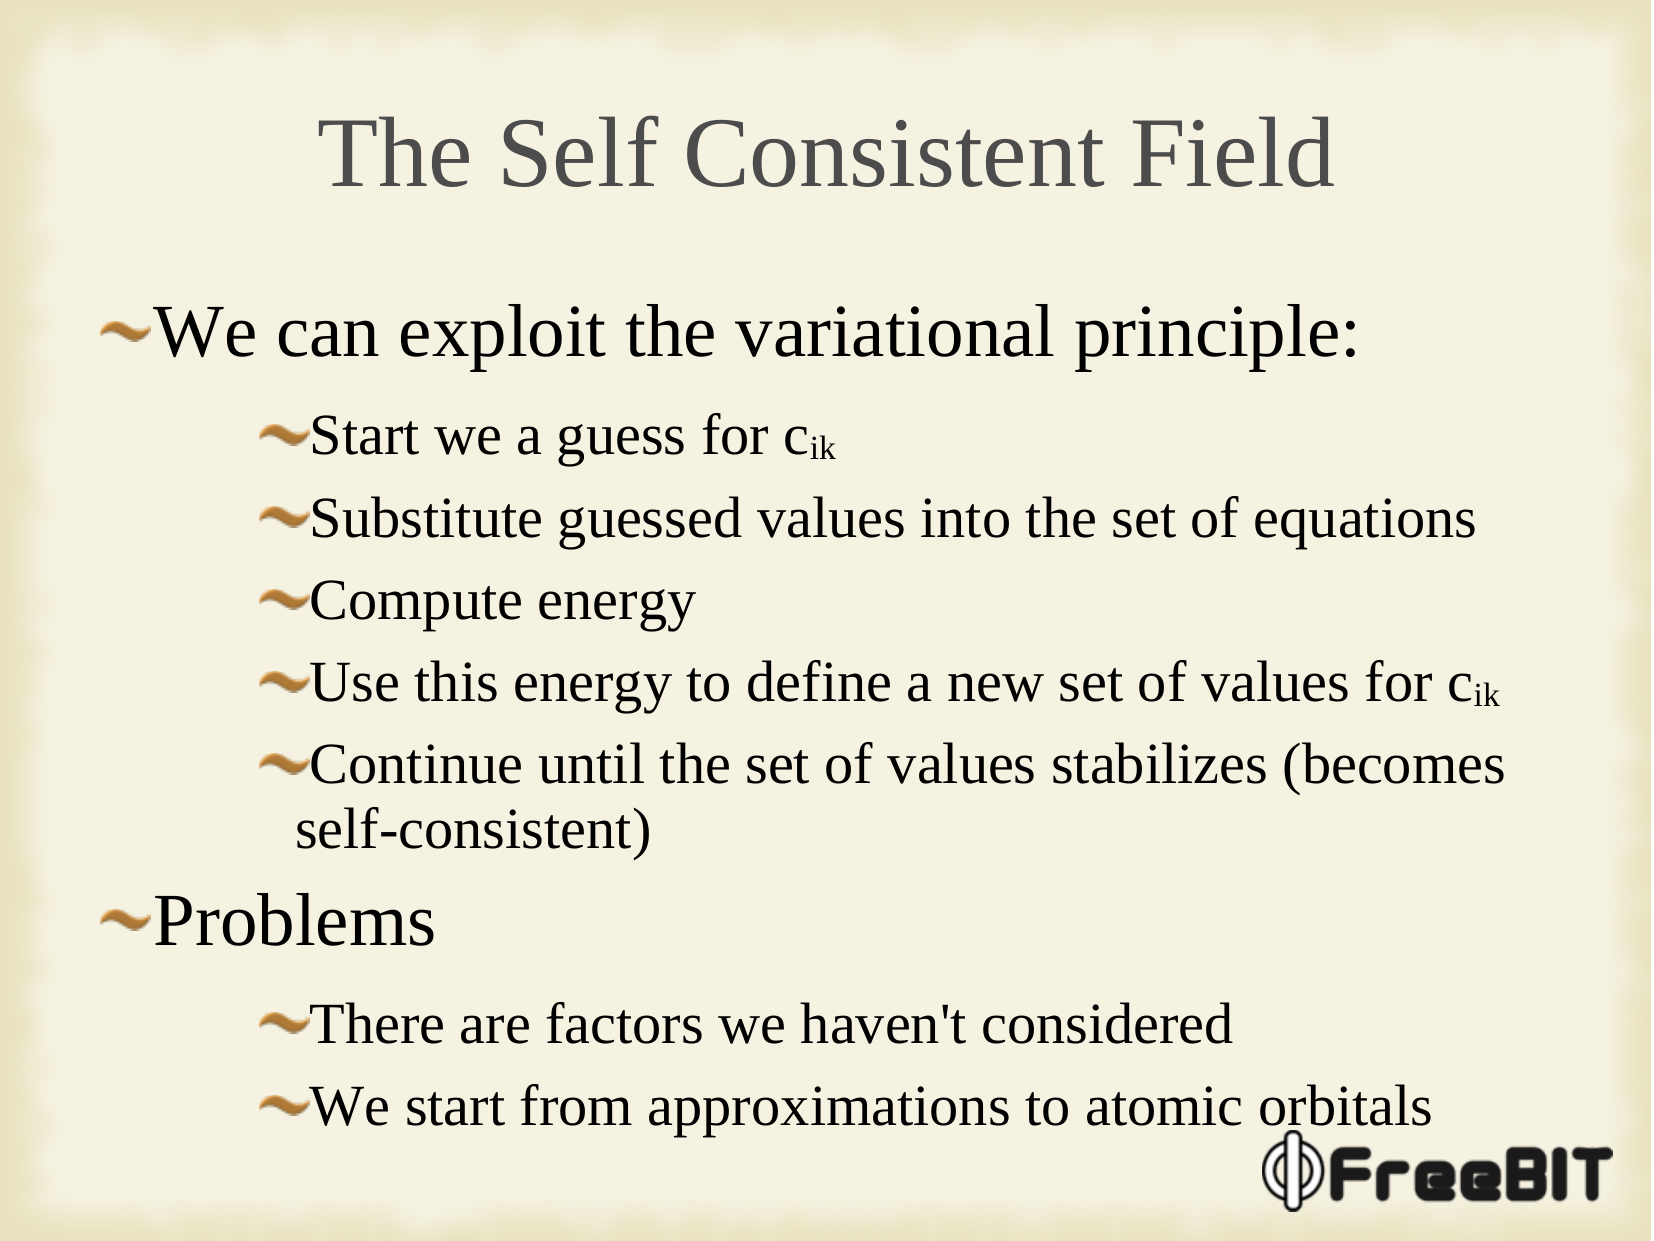

# The Self Consistent Field
We can exploit the variational principle:
Start we a guess for cik
Substitute guessed values into the set of equations
Compute energy
Use this energy to define a new set of values for cik
Continue until the set of values stabilizes (becomes self-consistent)
Problems
There are factors we haven't considered
We start from approximations to atomic orbitals